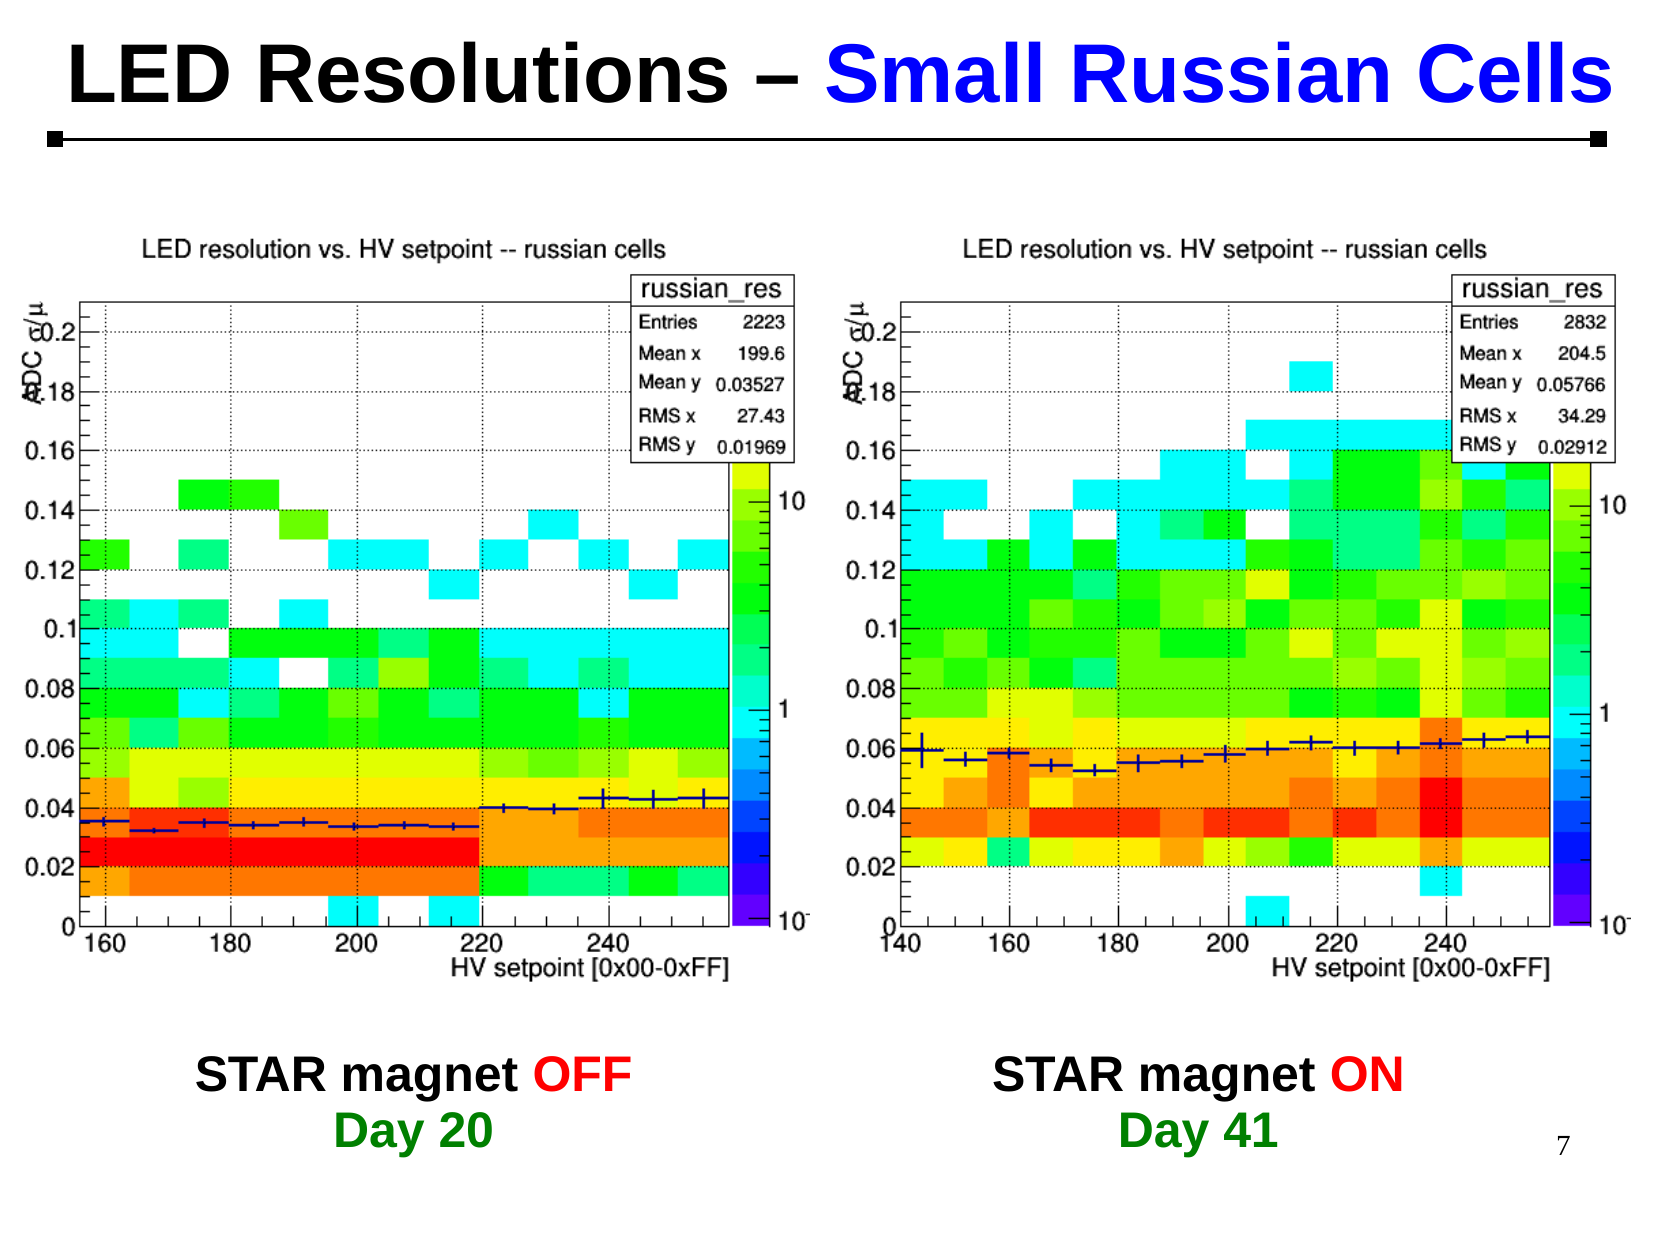

LED Resolutions – Small Russian Cells
STAR magnet OFF
Day 20
STAR magnet ON
Day 41
7